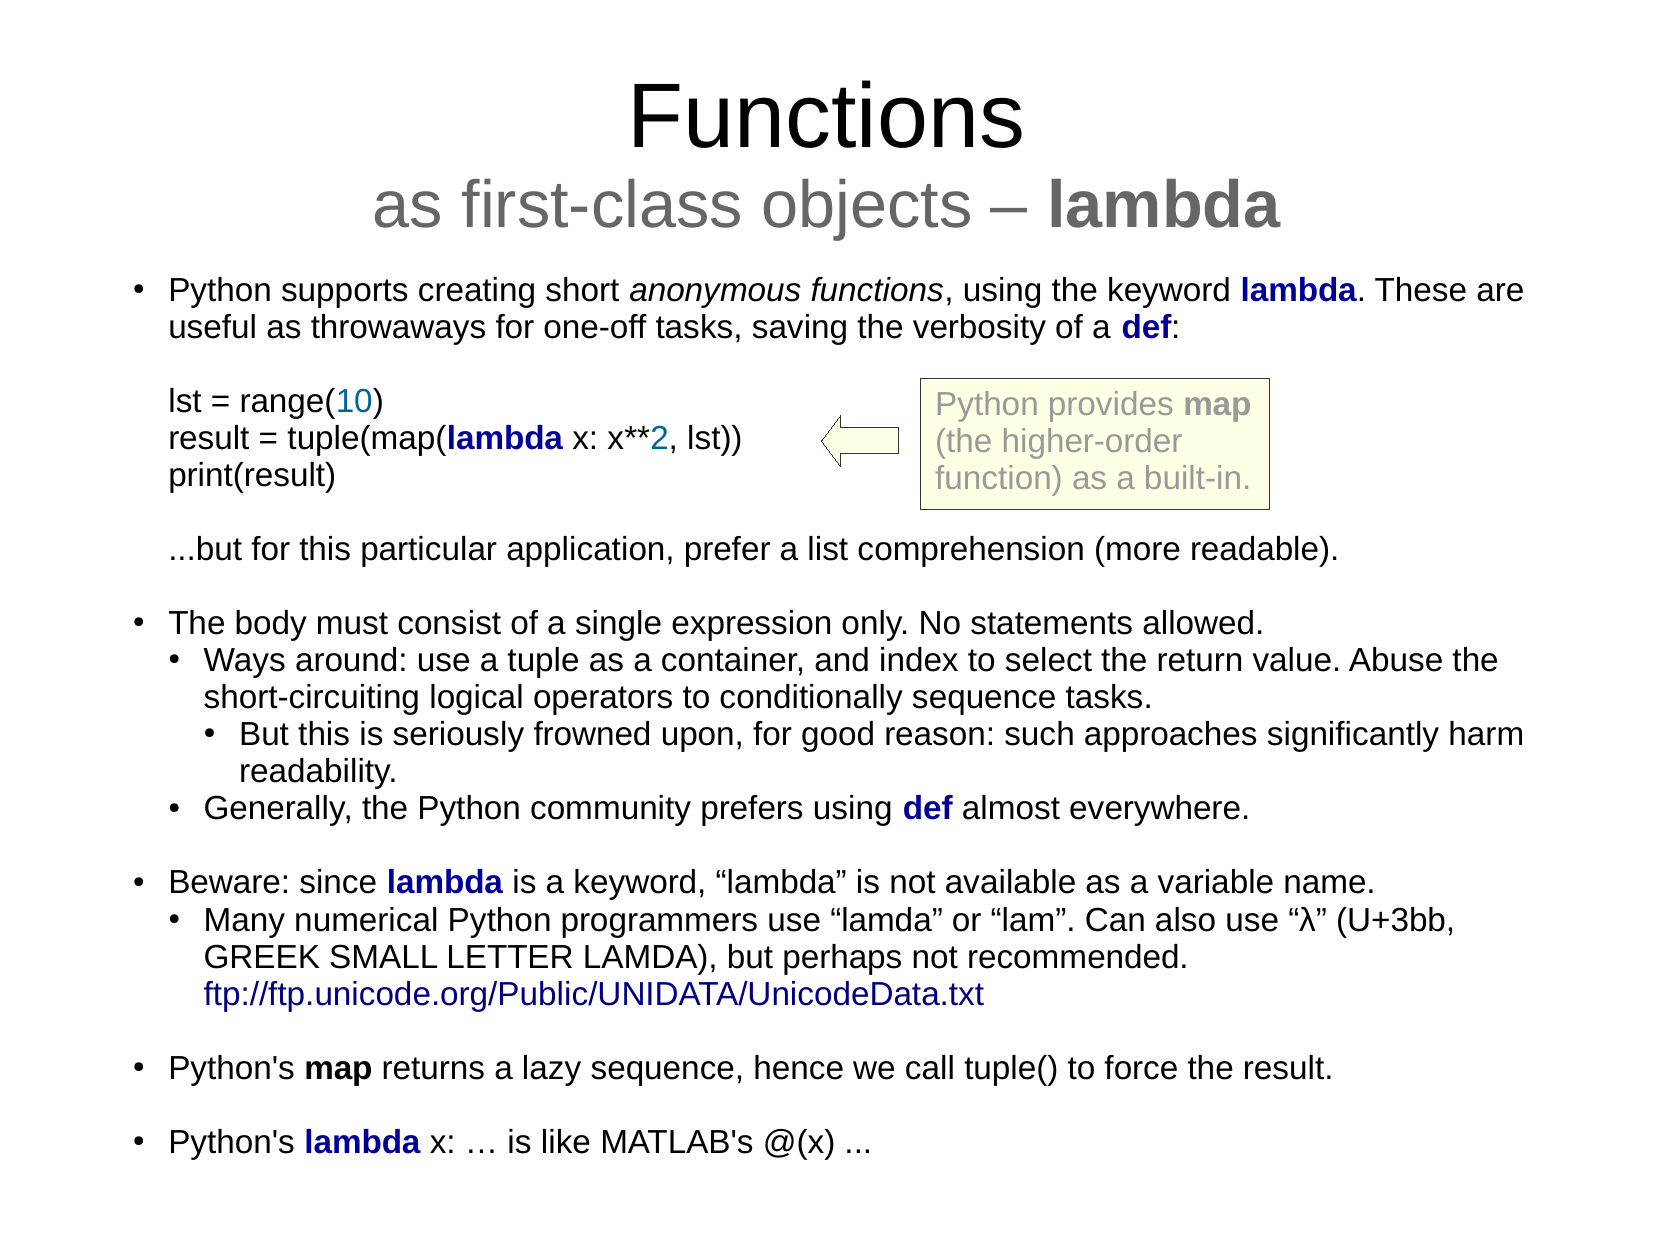

# Functions as first-class objects – lambda
Python supports creating short anonymous functions, using the keyword lambda. These are useful as throwaways for one-off tasks, saving the verbosity of a def:
lst = range(10)
result = tuple(map(lambda x: x**2, lst))
print(result)
...but for this particular application, prefer a list comprehension (more readable).
The body must consist of a single expression only. No statements allowed.
Ways around: use a tuple as a container, and index to select the return value. Abuse the short-circuiting logical operators to conditionally sequence tasks.
But this is seriously frowned upon, for good reason: such approaches significantly harm readability.
Generally, the Python community prefers using def almost everywhere.
Beware: since lambda is a keyword, “lambda” is not available as a variable name.
Many numerical Python programmers use “lamda” or “lam”. Can also use “λ” (U+3bb, GREEK SMALL LETTER LAMDA), but perhaps not recommended.
ftp://ftp.unicode.org/Public/UNIDATA/UnicodeData.txt
Python's map returns a lazy sequence, hence we call tuple() to force the result.
Python's lambda x: … is like MATLAB's @(x) ...
Python provides map
(the higher-order
function) as a built-in.